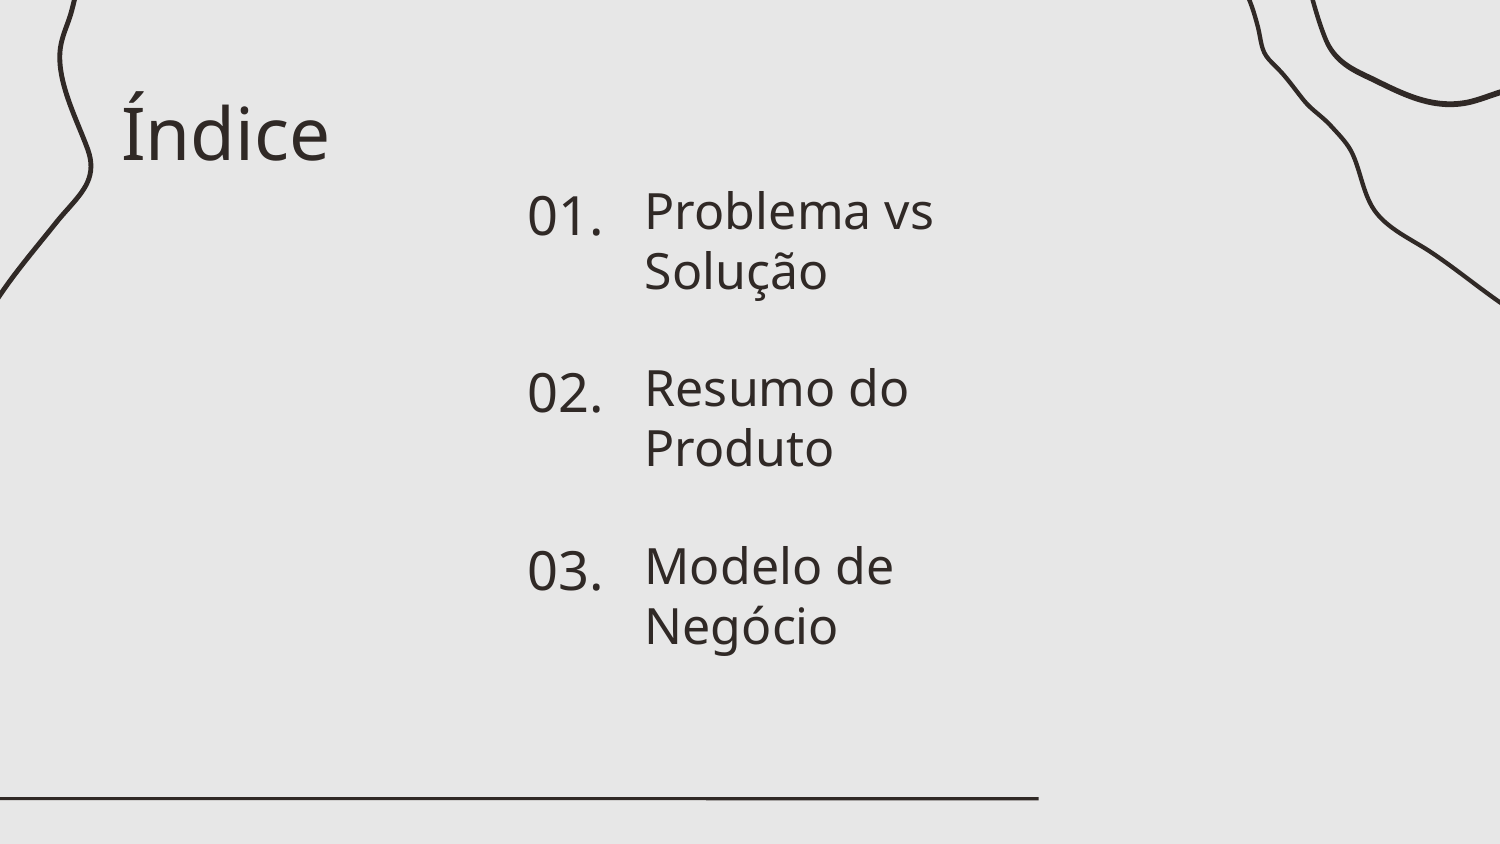

# Índice
01.
Problema vs Solução
02.
Resumo do Produto
Modelo de Negócio
03.